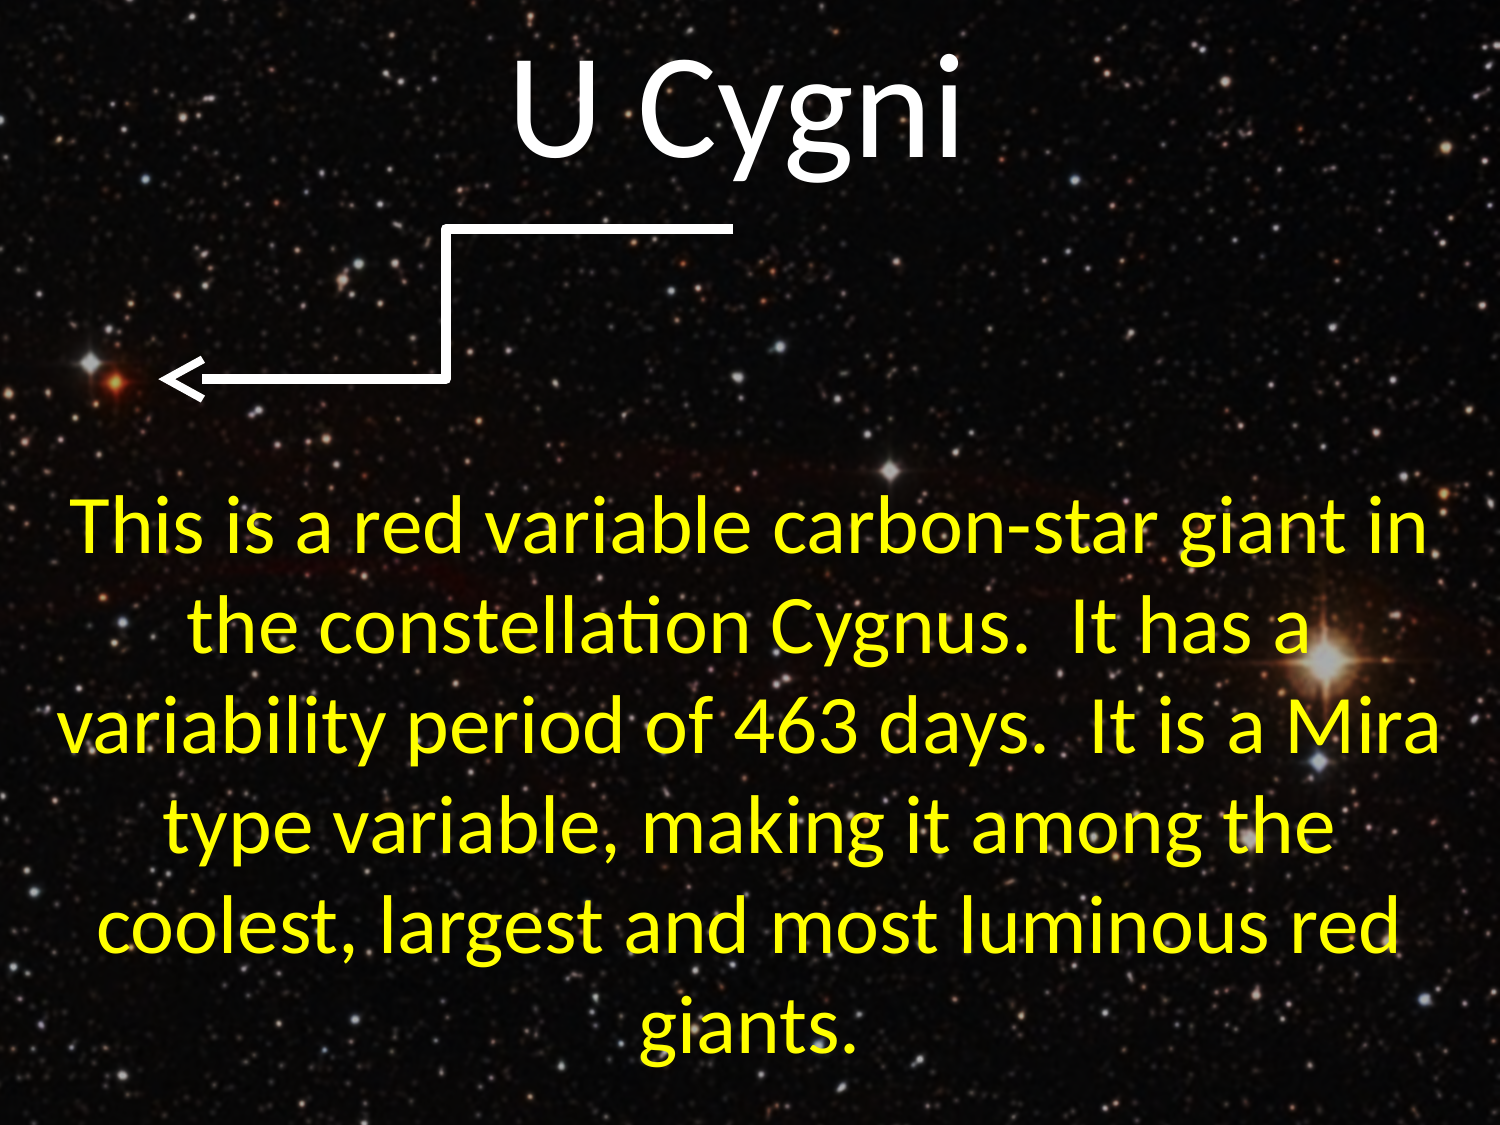

U Cygni
This is a red variable carbon-star giant in the constellation Cygnus. It has a variability period of 463 days. It is a Mira type variable, making it among the coolest, largest and most luminous red giants.